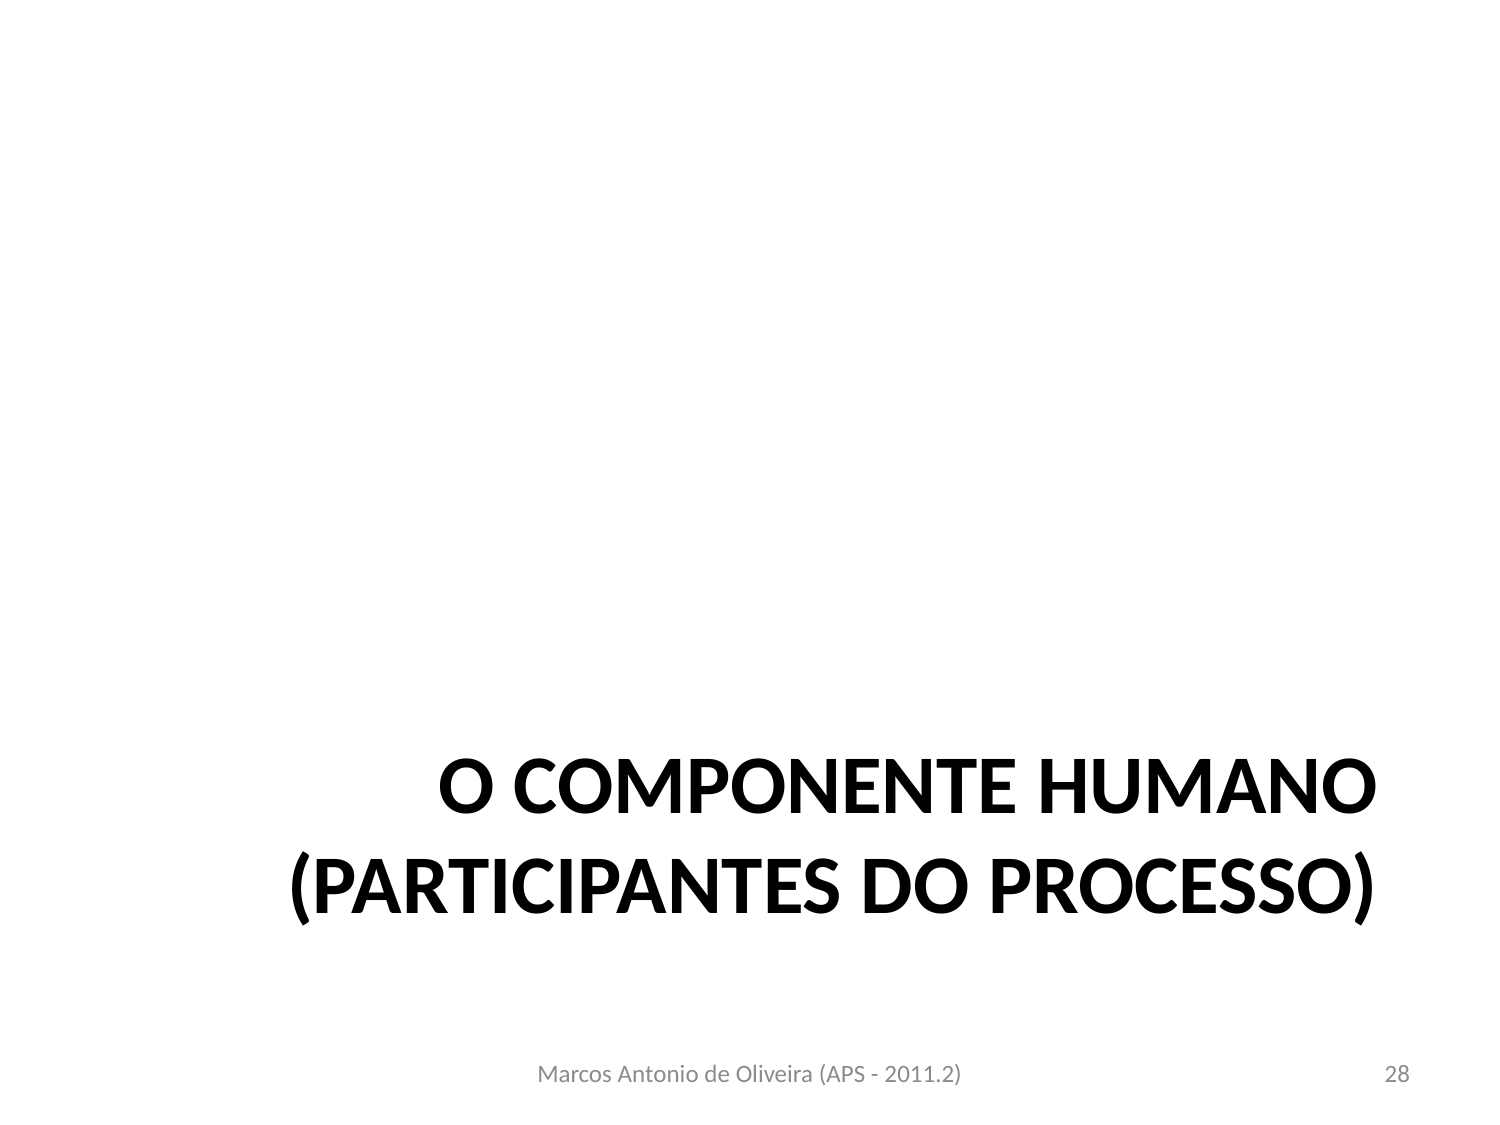

# O componente humano (participantes do processo)
Marcos Antonio de Oliveira (APS - 2011.2)